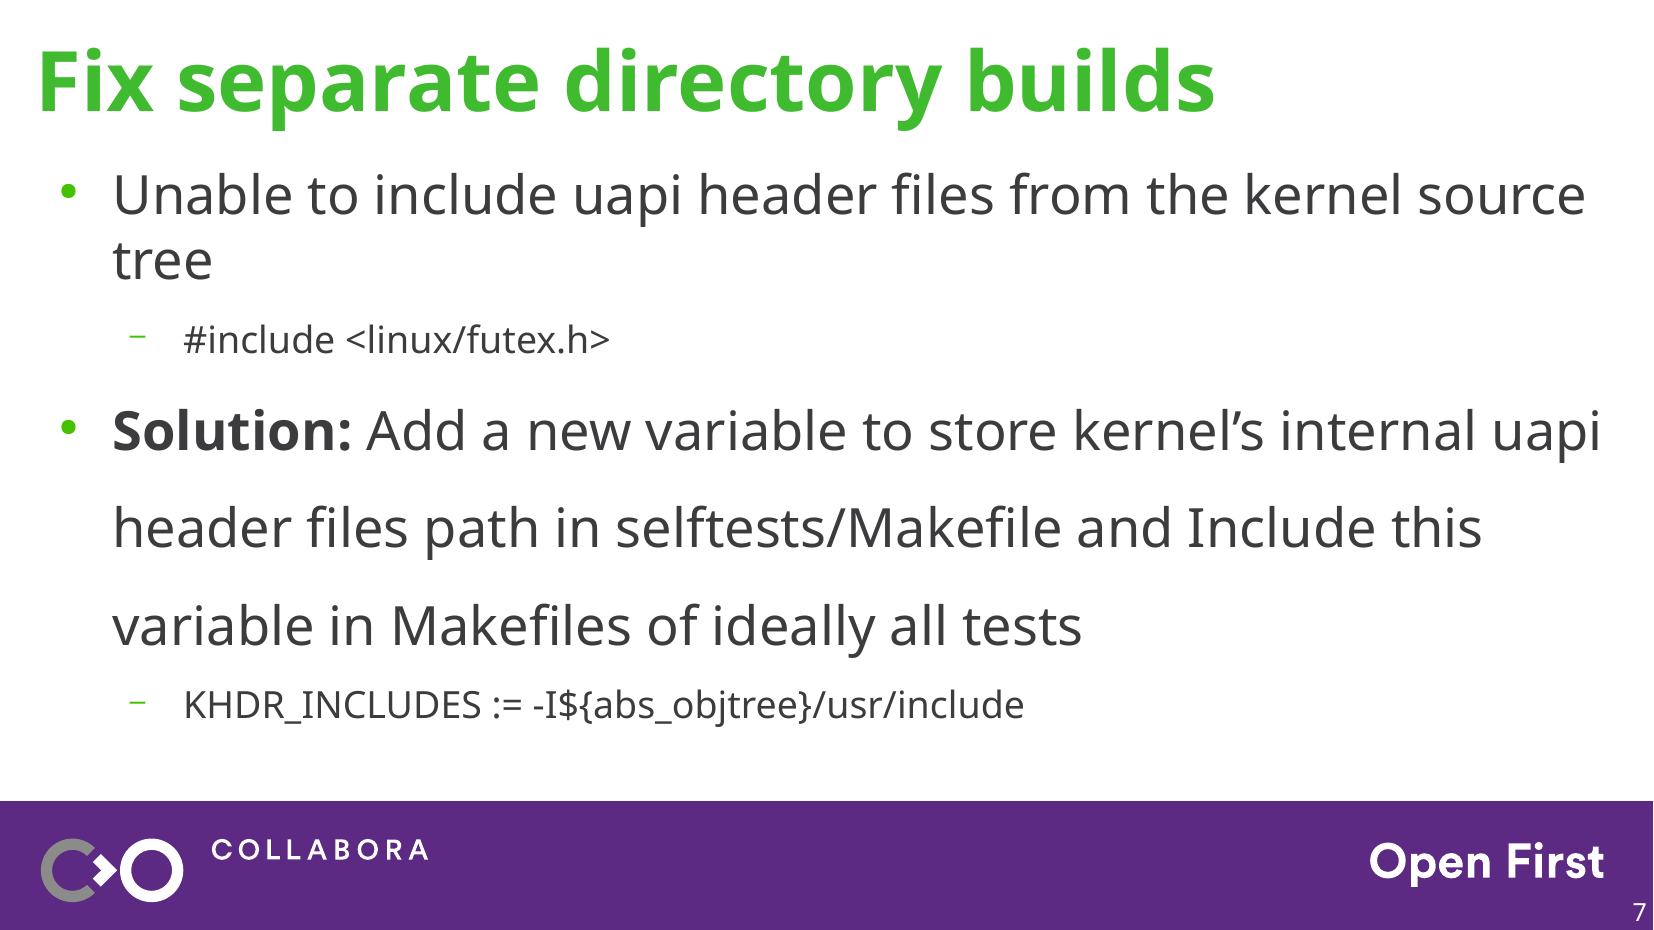

# Fix separate directory builds
Unable to include uapi header files from the kernel source tree
#include <linux/futex.h>
Solution: Add a new variable to store kernel’s internal uapi header files path in selftests/Makefile and Include this variable in Makefiles of ideally all tests
KHDR_INCLUDES := -I${abs_objtree}/usr/include